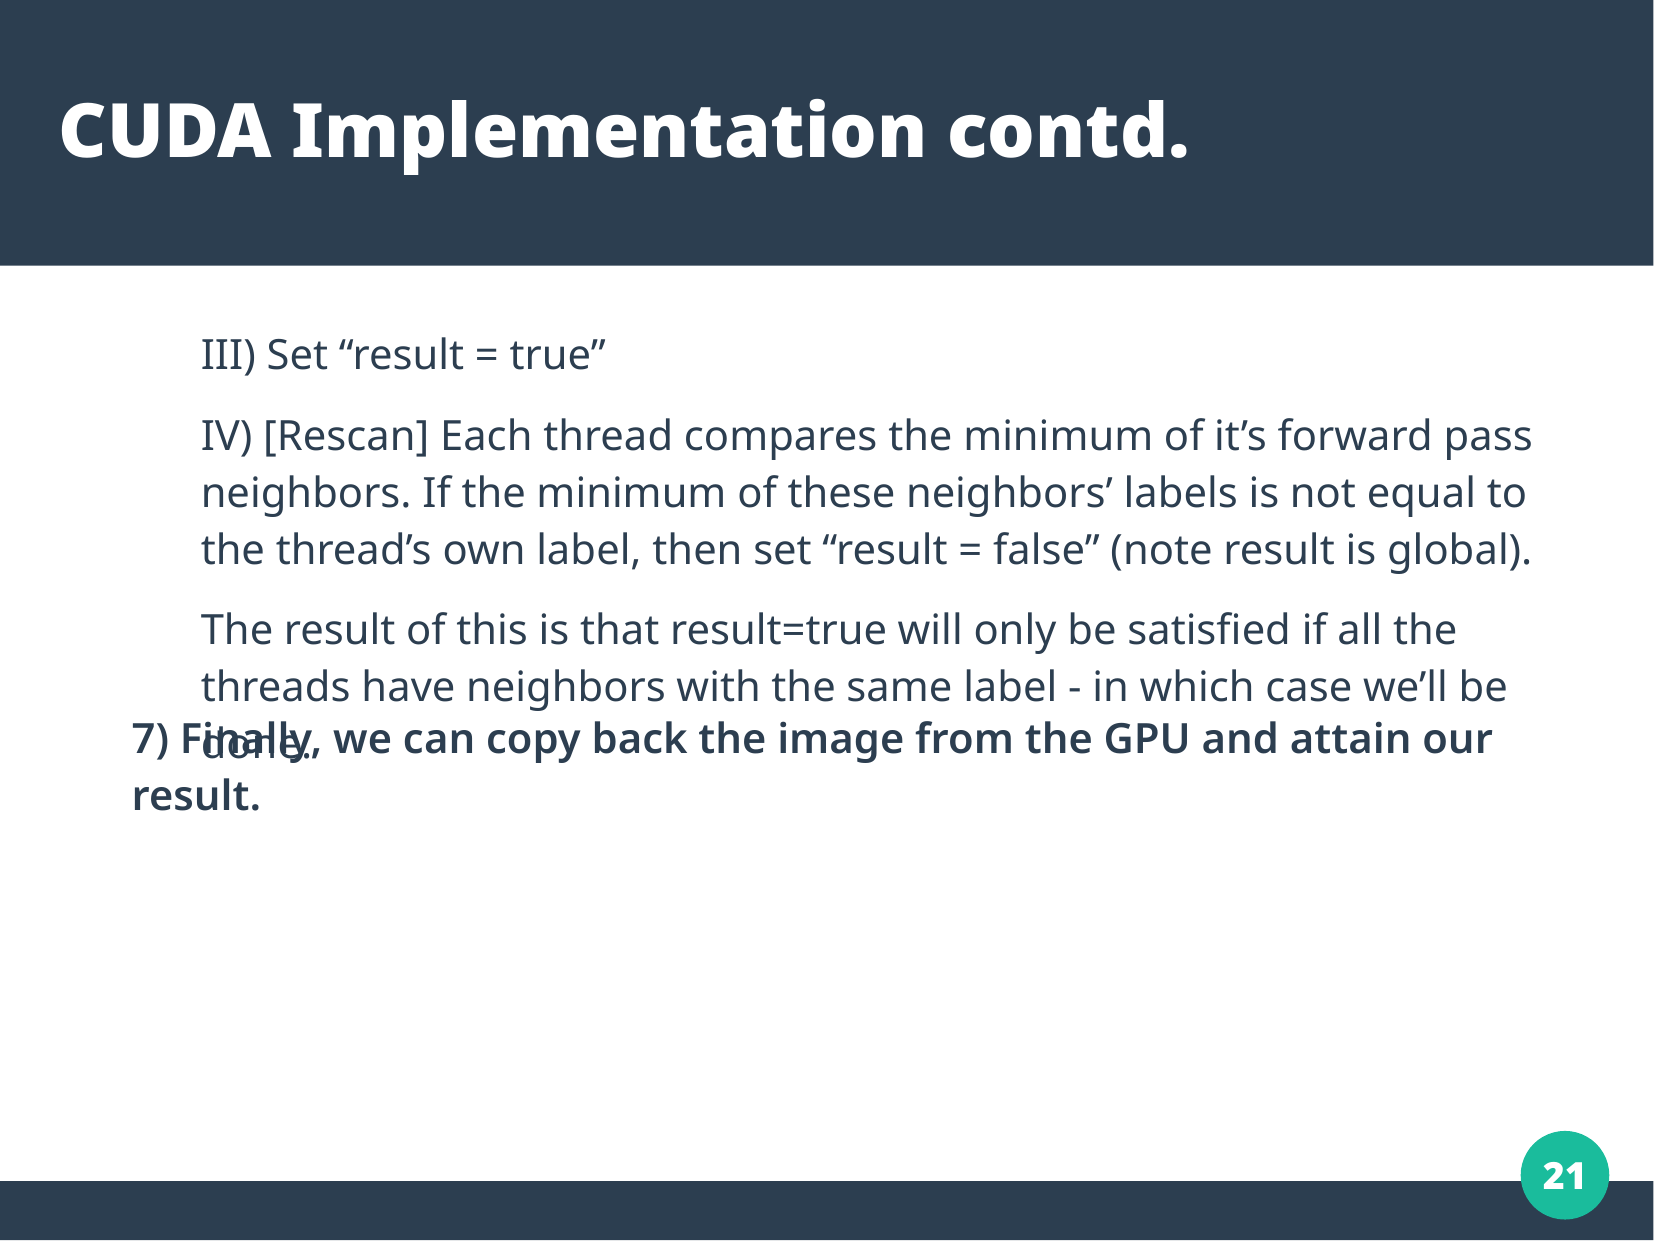

# CUDA Implementation contd.
| | | |
| --- | --- | --- |
| | | |
| | | |
III) Set “result = true”
IV) [Rescan] Each thread compares the minimum of it’s forward pass neighbors. If the minimum of these neighbors’ labels is not equal to the thread’s own label, then set “result = false” (note result is global).
The result of this is that result=true will only be satisfied if all the threads have neighbors with the same label - in which case we’ll be done.
7) Finally, we can copy back the image from the GPU and attain our result.
21